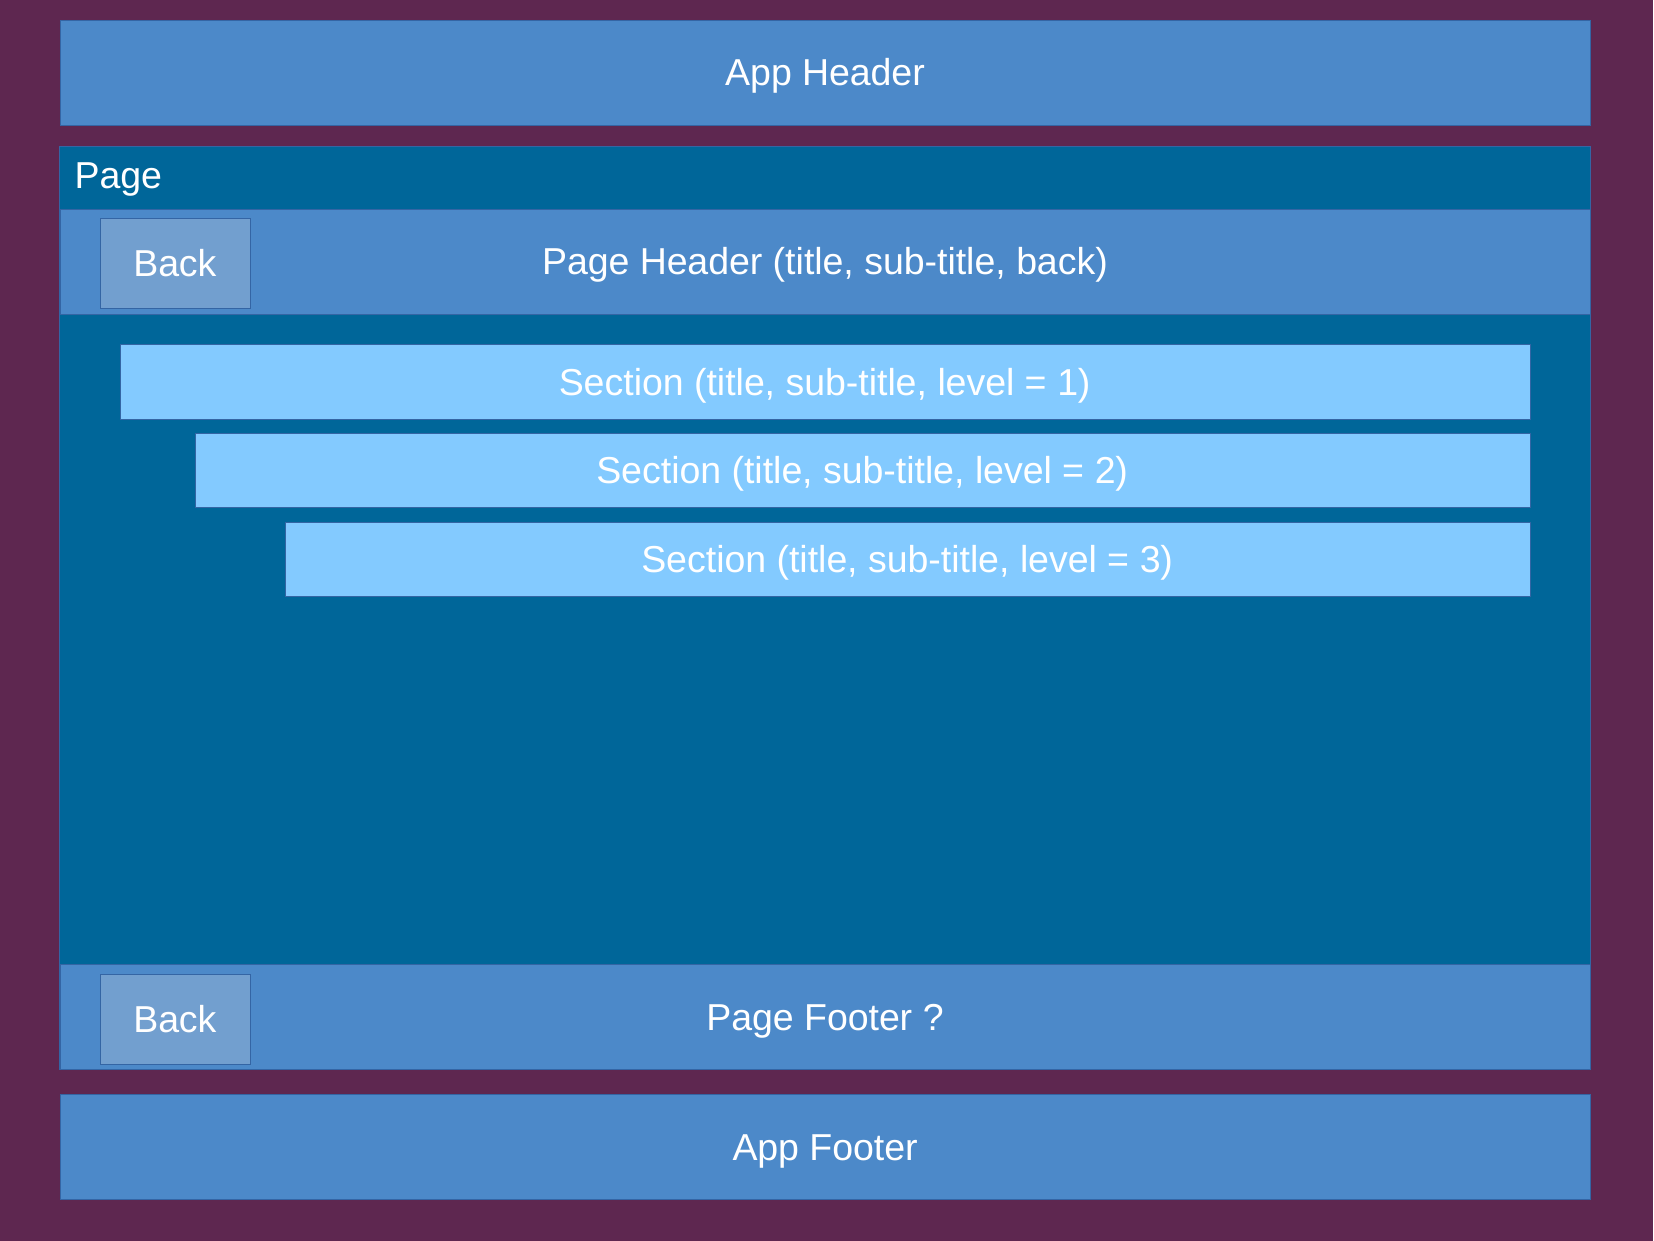

App Header
Page
Page Header (title, sub-title, back)
Back
Section (title, sub-title, level = 1)
Section (title, sub-title, level = 2)
Section (title, sub-title, level = 3)
Page Footer ?
Back
App Footer